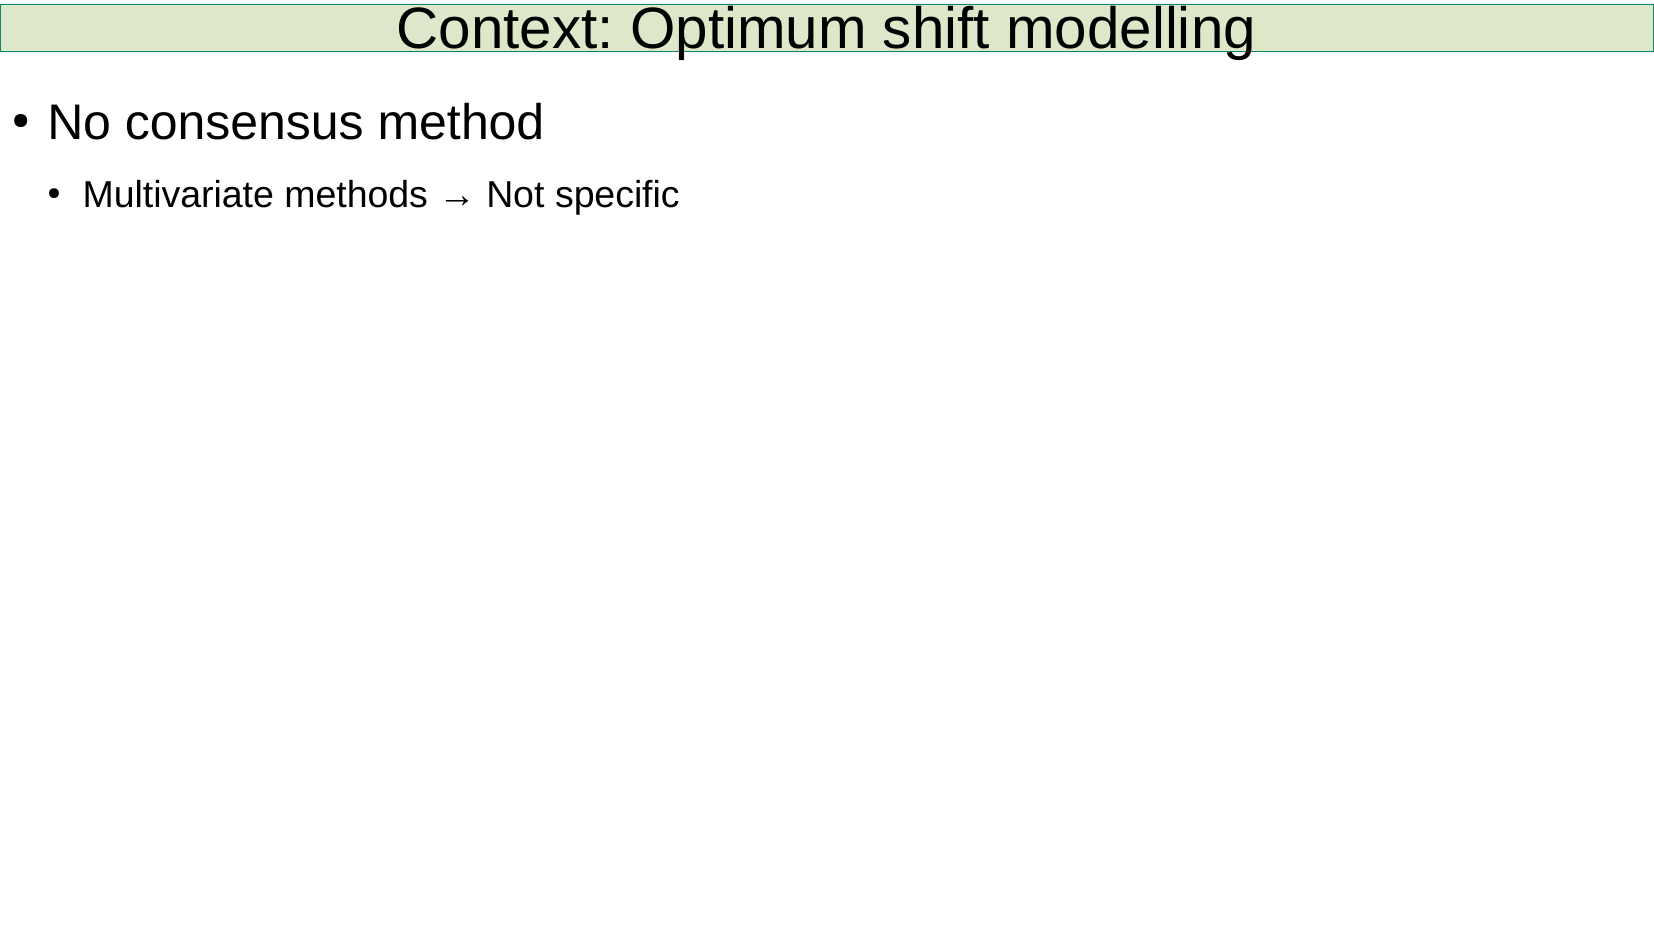

Context: Optimum shift modelling
# No consensus method
Multivariate methods → Not specific